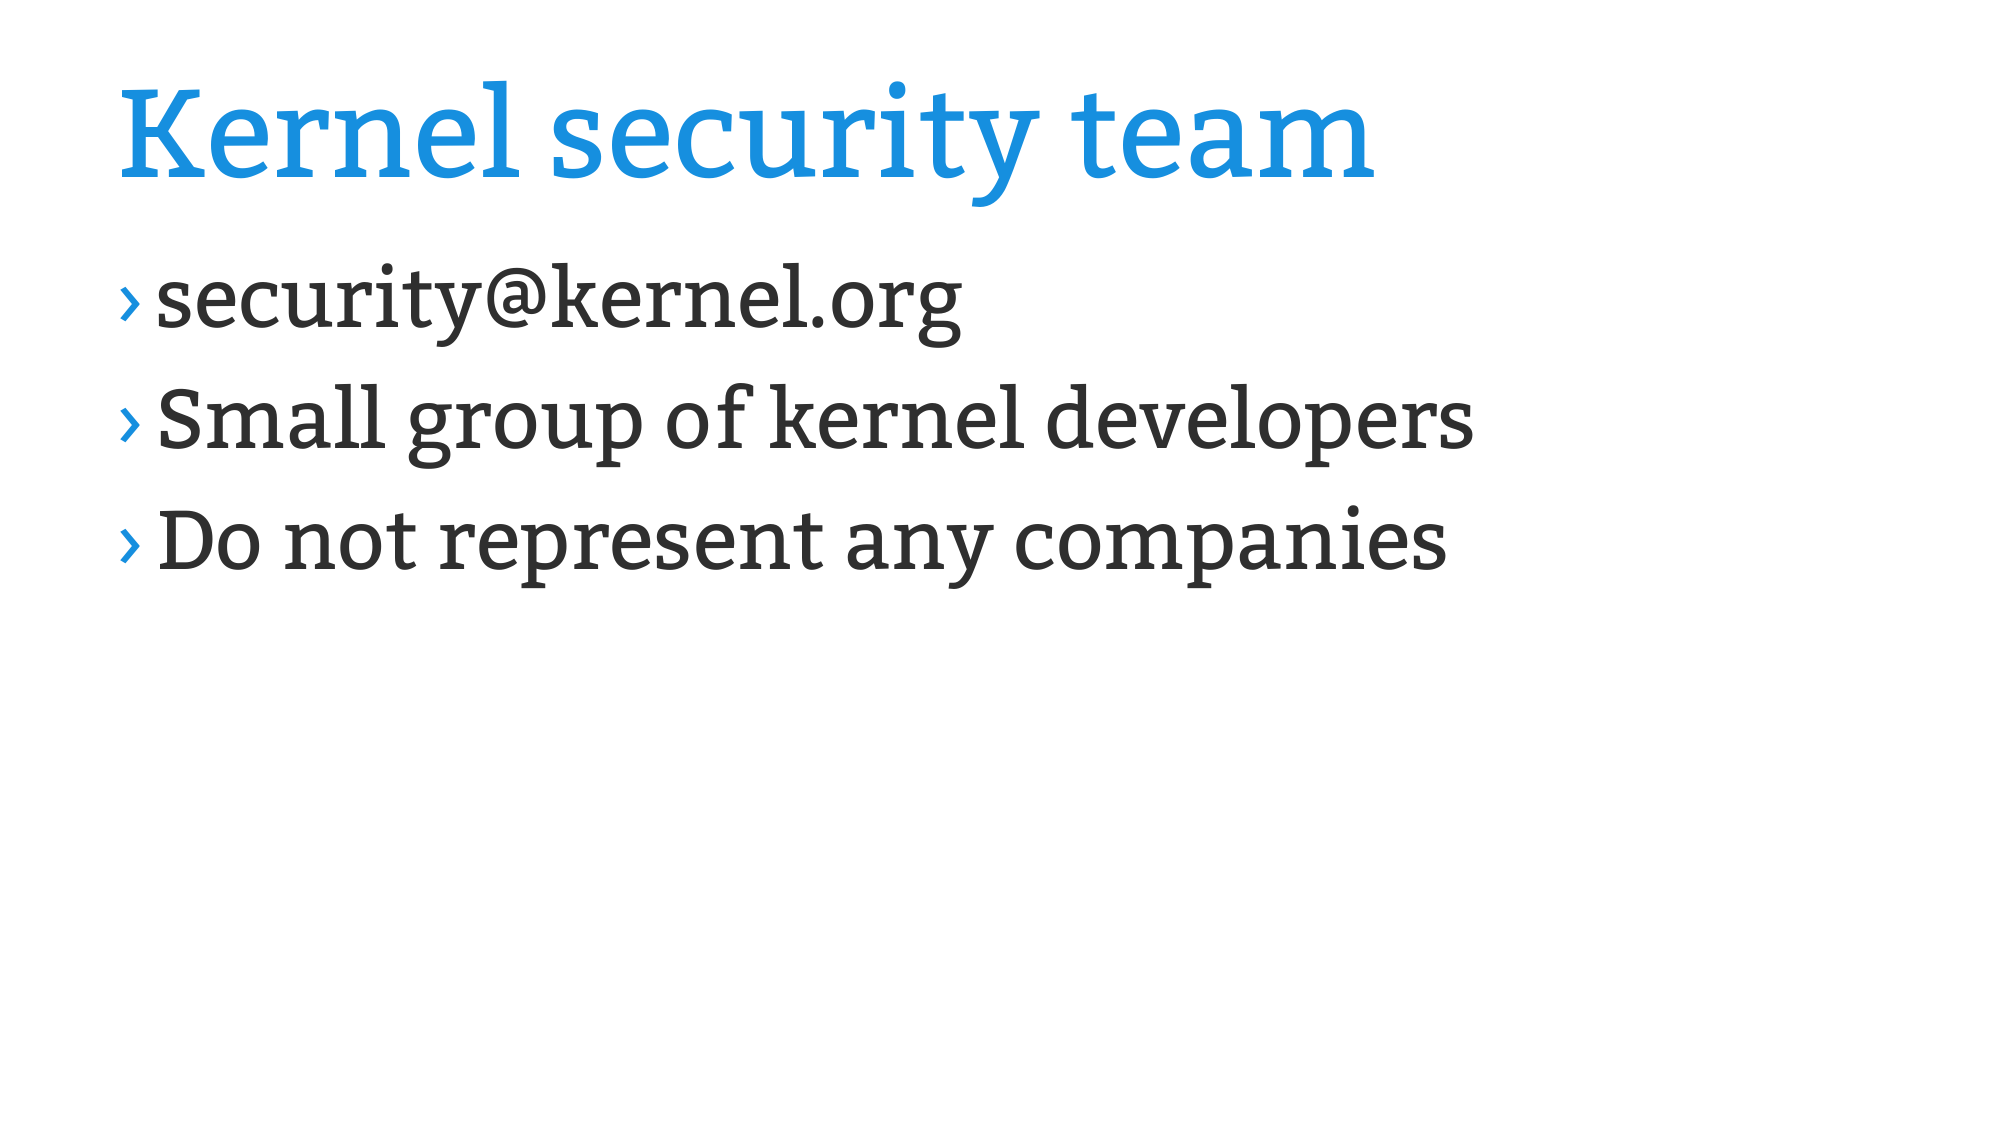

# Kernel security team
security@kernel.org
Small group of kernel developers
Do not represent any companies